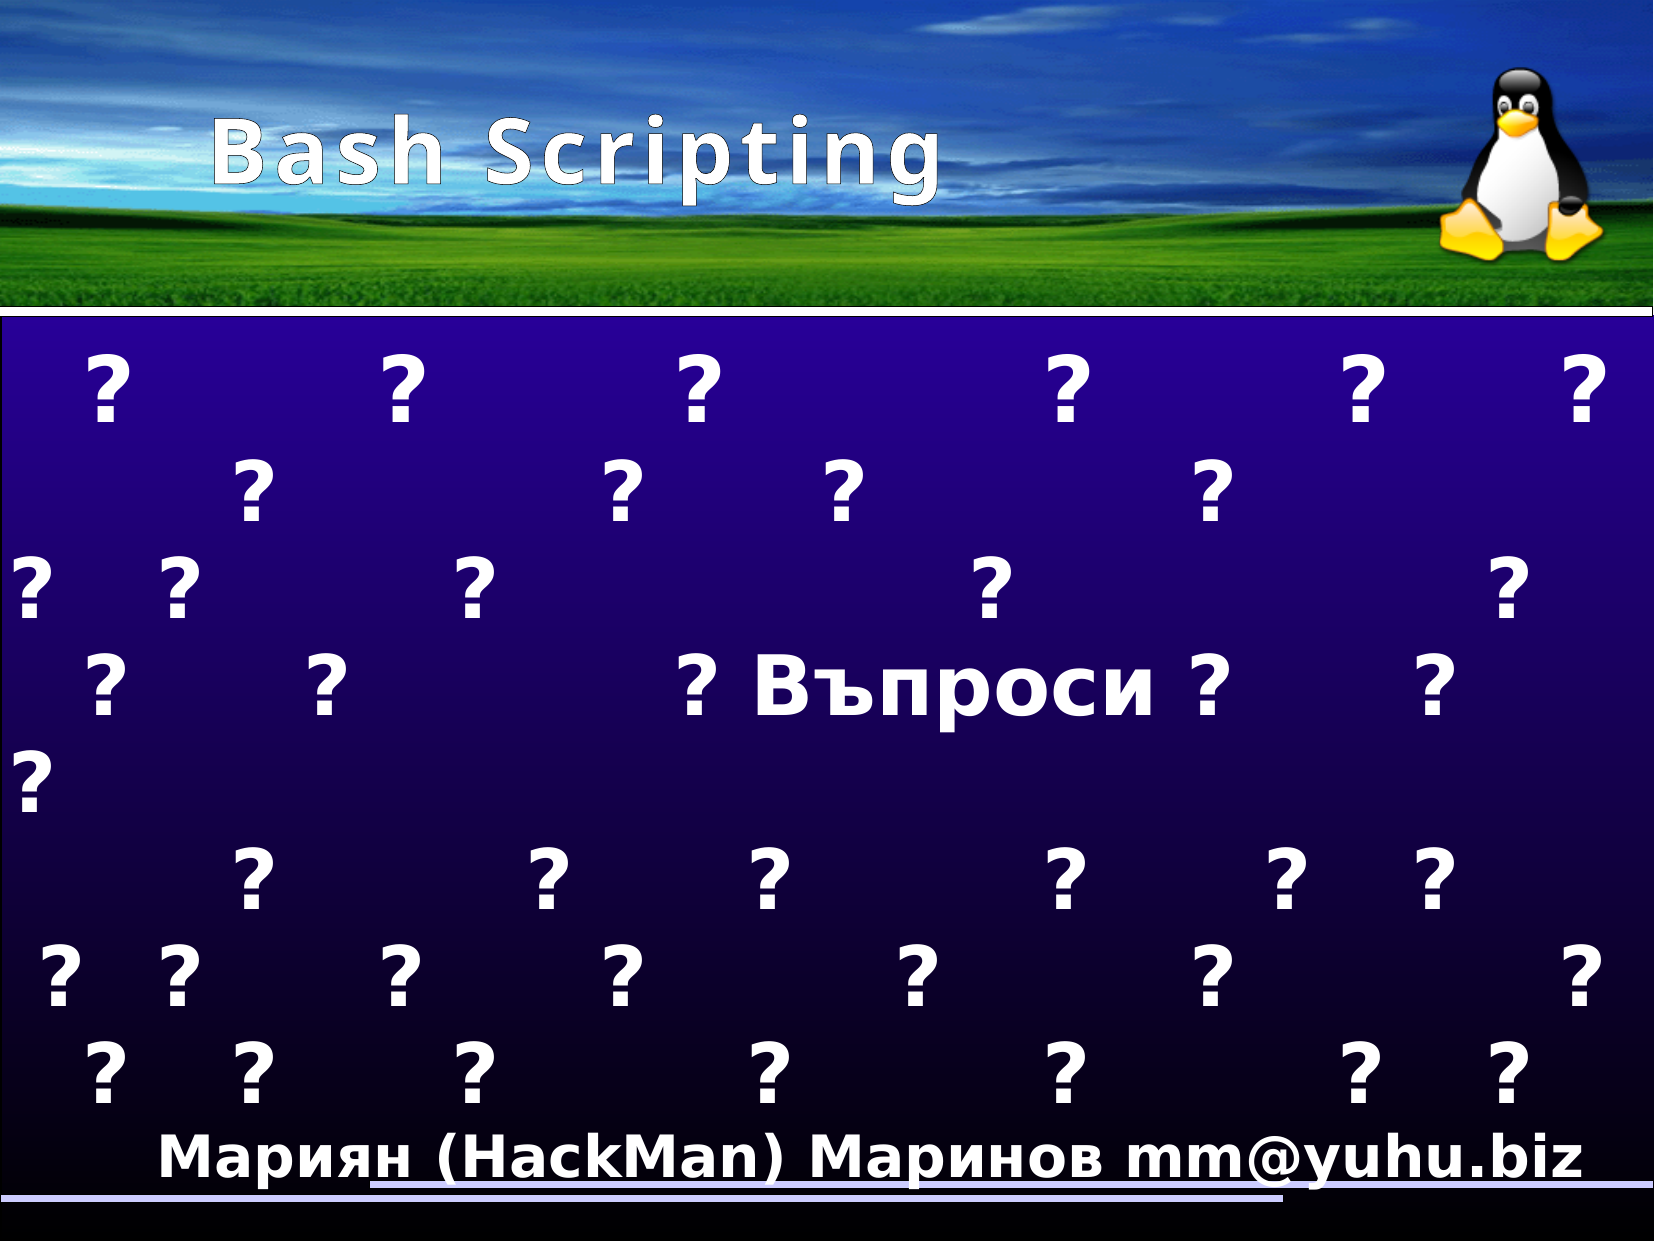

# Bash Scripting
	?				?				?					?				?			?
			?					?			?					?
?		?				?							?							?
	?			?					? Въпроси ?			?			?
			?				?			?				?			?		?
 ?	?			?			?				?				?					?
	?		?			?				?				?				?		?
		Мариян (HackMan) Маринов mm@yuhu.biz